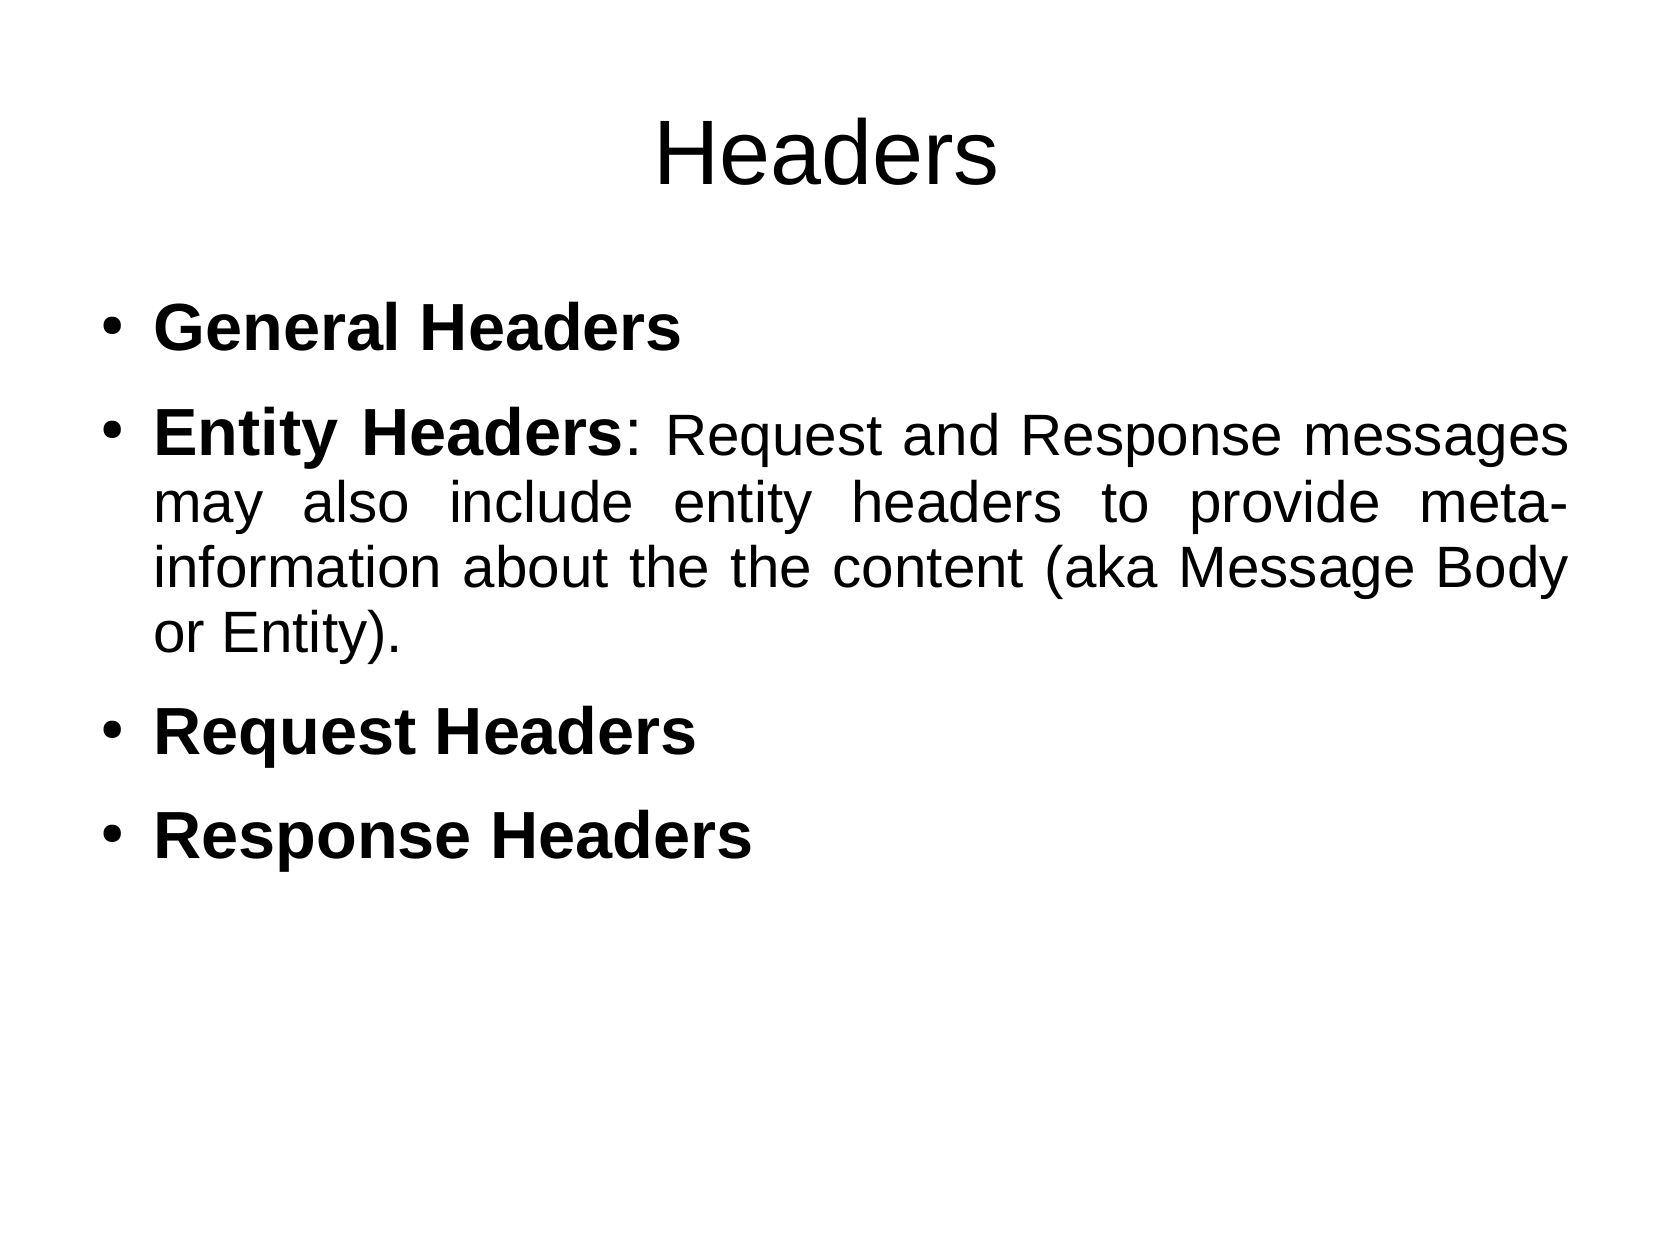

# Headers
General Headers
Entity Headers: Request and Response messages may also include entity headers to provide meta-information about the the content (aka Message Body or Entity).
Request Headers
Response Headers